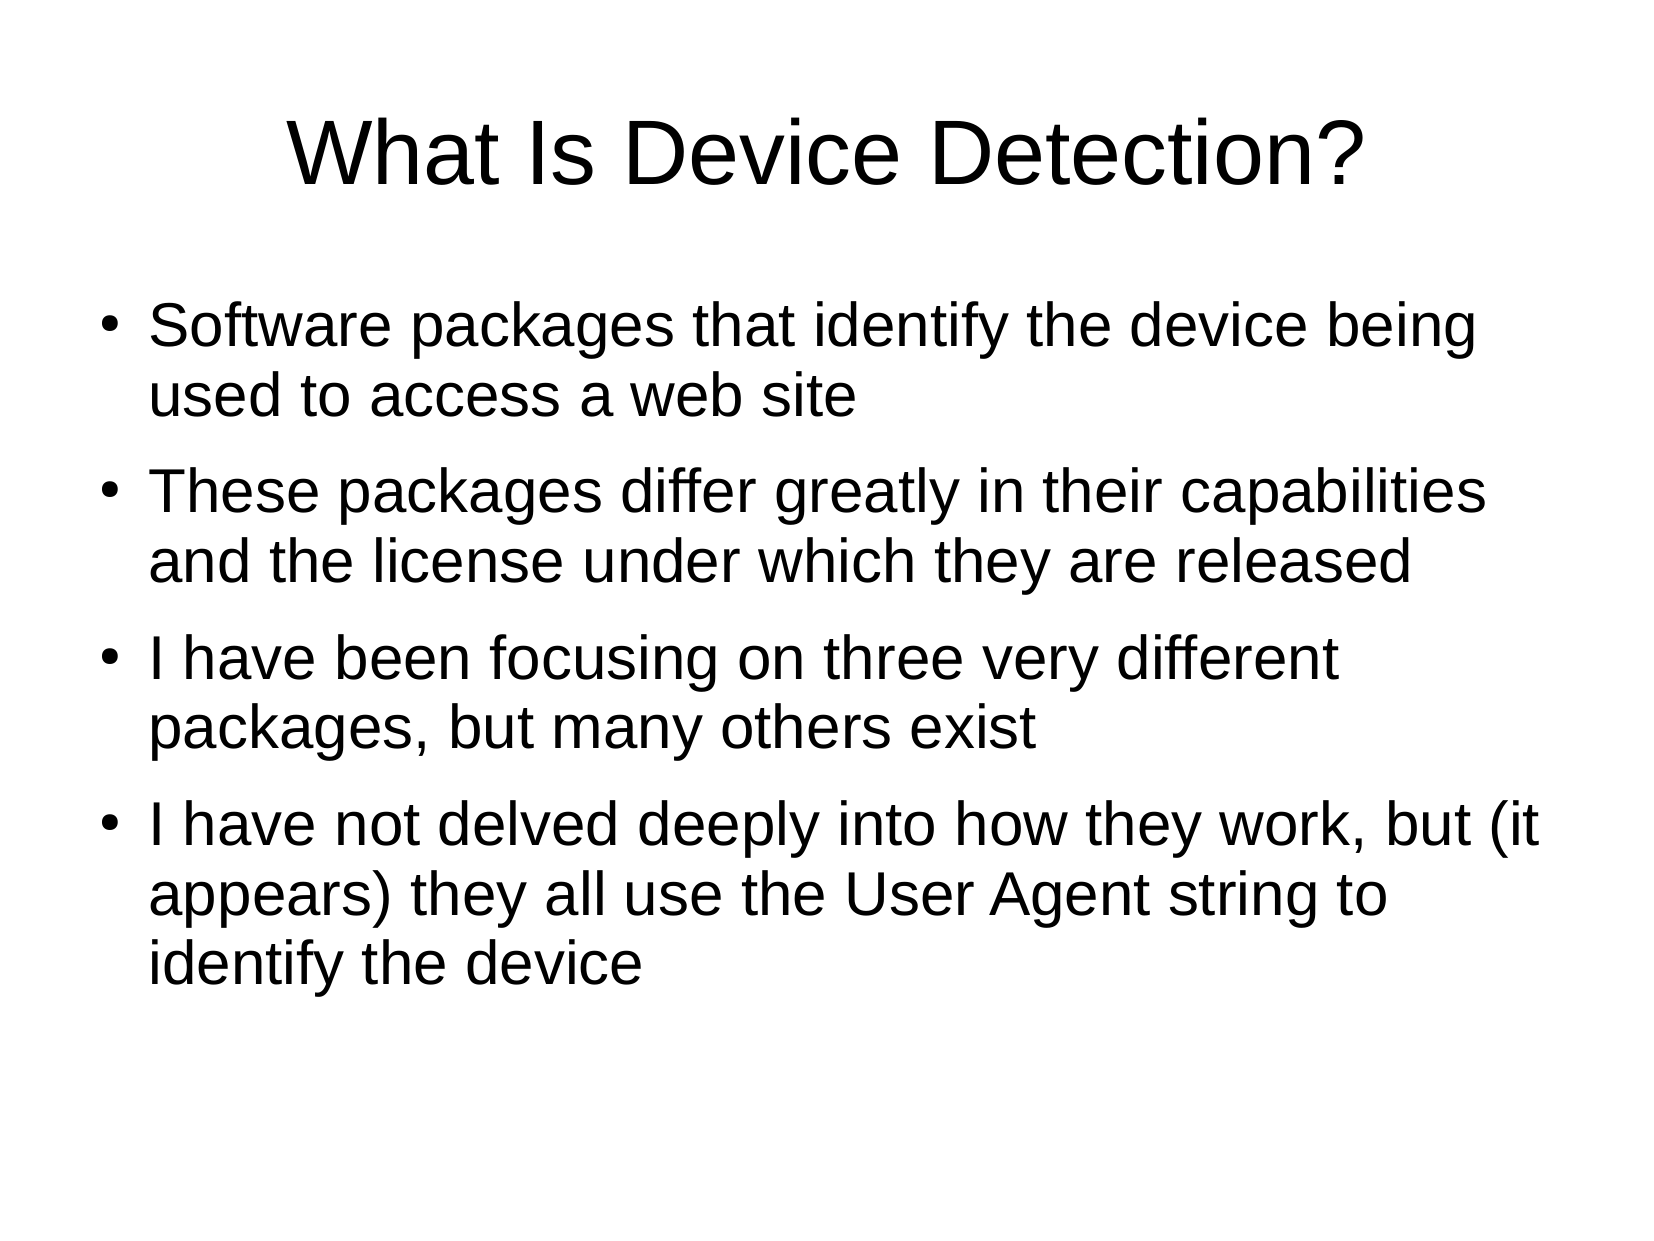

# What Is Device Detection?
Software packages that identify the device being used to access a web site
These packages differ greatly in their capabilities and the license under which they are released
I have been focusing on three very different packages, but many others exist
I have not delved deeply into how they work, but (it appears) they all use the User Agent string to identify the device